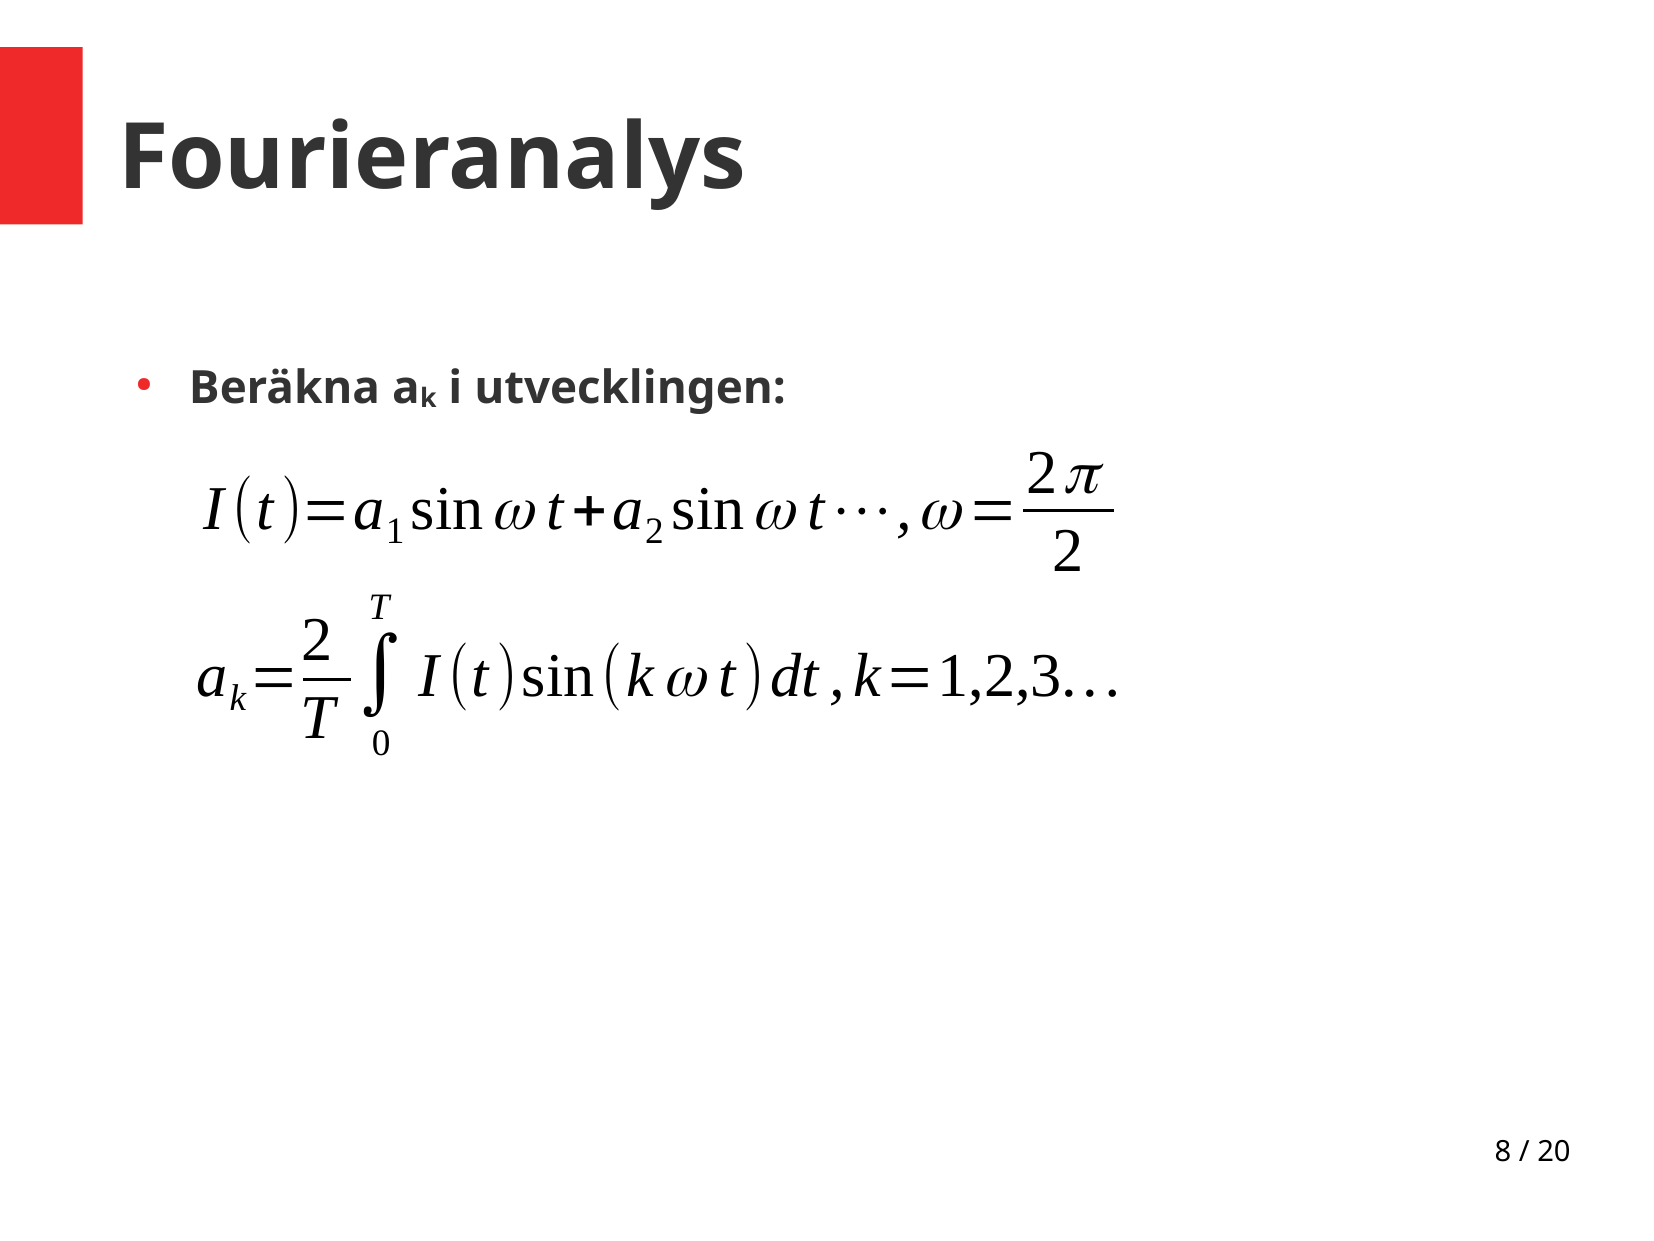

# Fourieranalys
Beräkna ak i utvecklingen:
8